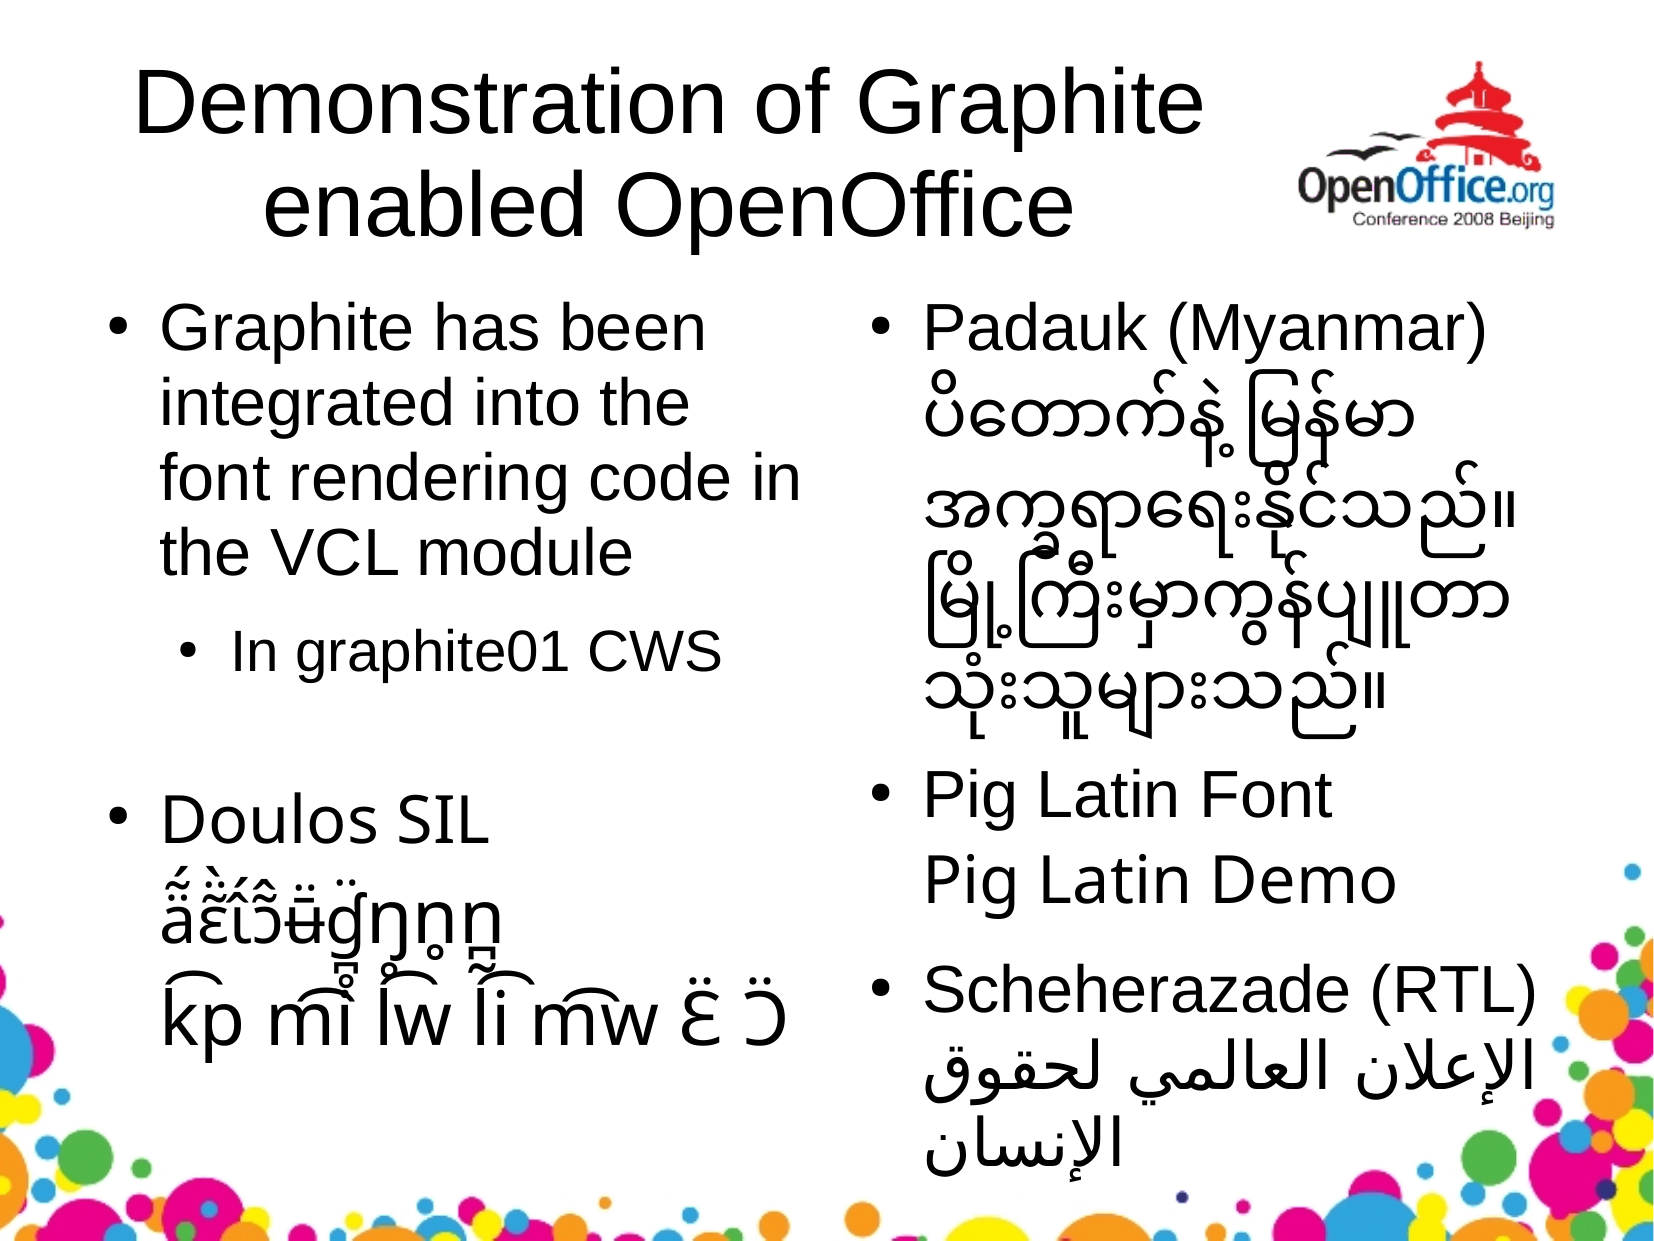

# Demonstration of Graphite enabled OpenOffice
Graphite has been integrated into the font rendering code in the VCL module
In graphite01 CWS
Doulos SIL
ä̃́ɛ̃̈̀ɩ̂́ɔ̃̂ʉ̄̈ɠ̪̥̈ŋ̥n̥n̪̰
k͡p m͡i l͡w l͡i m͡w Ɛ̈ Ɔ̈
Padauk (Myanmar)
ပိတောက်နဲ့ မြန်မာအက္ခရာရေးနိုင်သည်။ မြို့ကြီးမှာကွန်ပျူတာသုံးသူများသည်။
Pig Latin Font
Pig Latin Demo
Scheherazade (RTL)
الإعلان العالمي لحقوق الإنسان